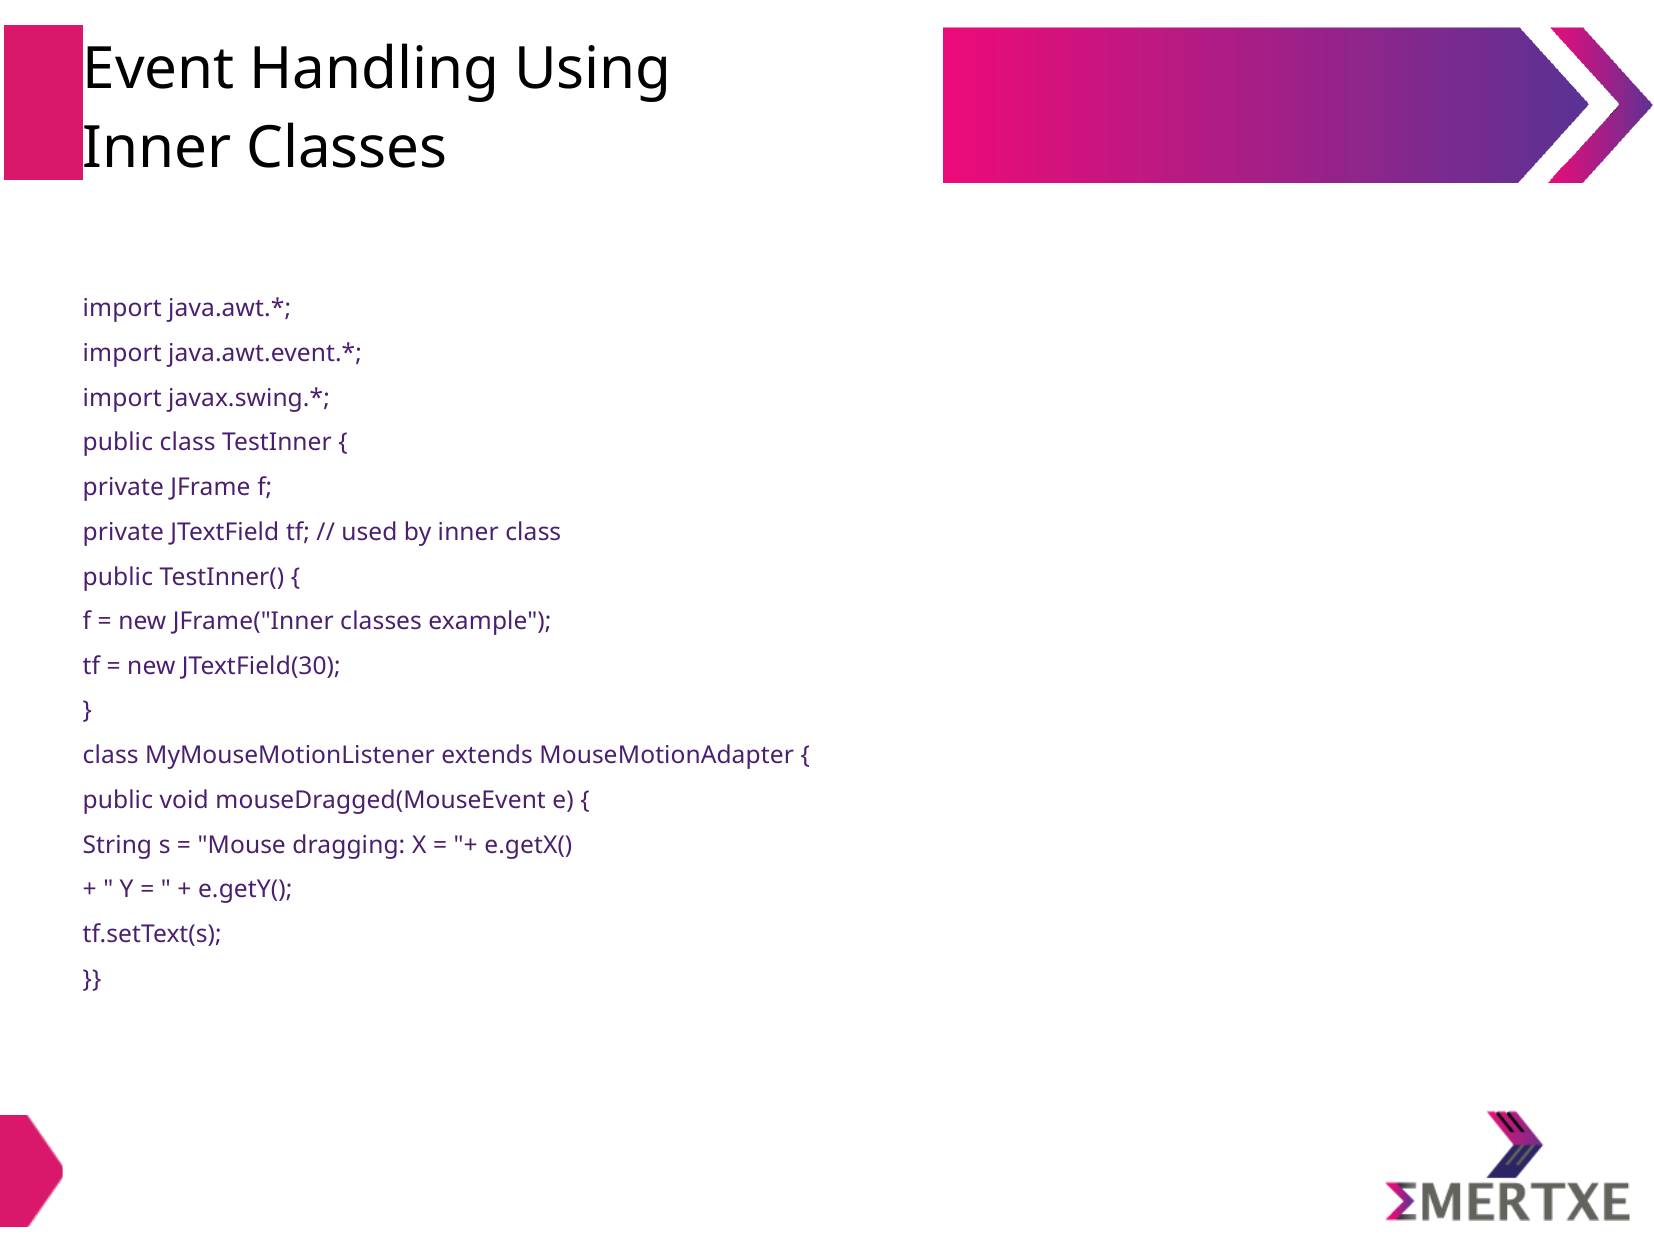

# Event Handling Using Inner Classes
import java.awt.*;
import java.awt.event.*;
import javax.swing.*;
public class TestInner {
private JFrame f;
private JTextField tf; // used by inner class
public TestInner() {
f = new JFrame("Inner classes example");
tf = new JTextField(30);
}
class MyMouseMotionListener extends MouseMotionAdapter {
public void mouseDragged(MouseEvent e) {
String s = "Mouse dragging: X = "+ e.getX()
+ " Y = " + e.getY();
tf.setText(s);
}}